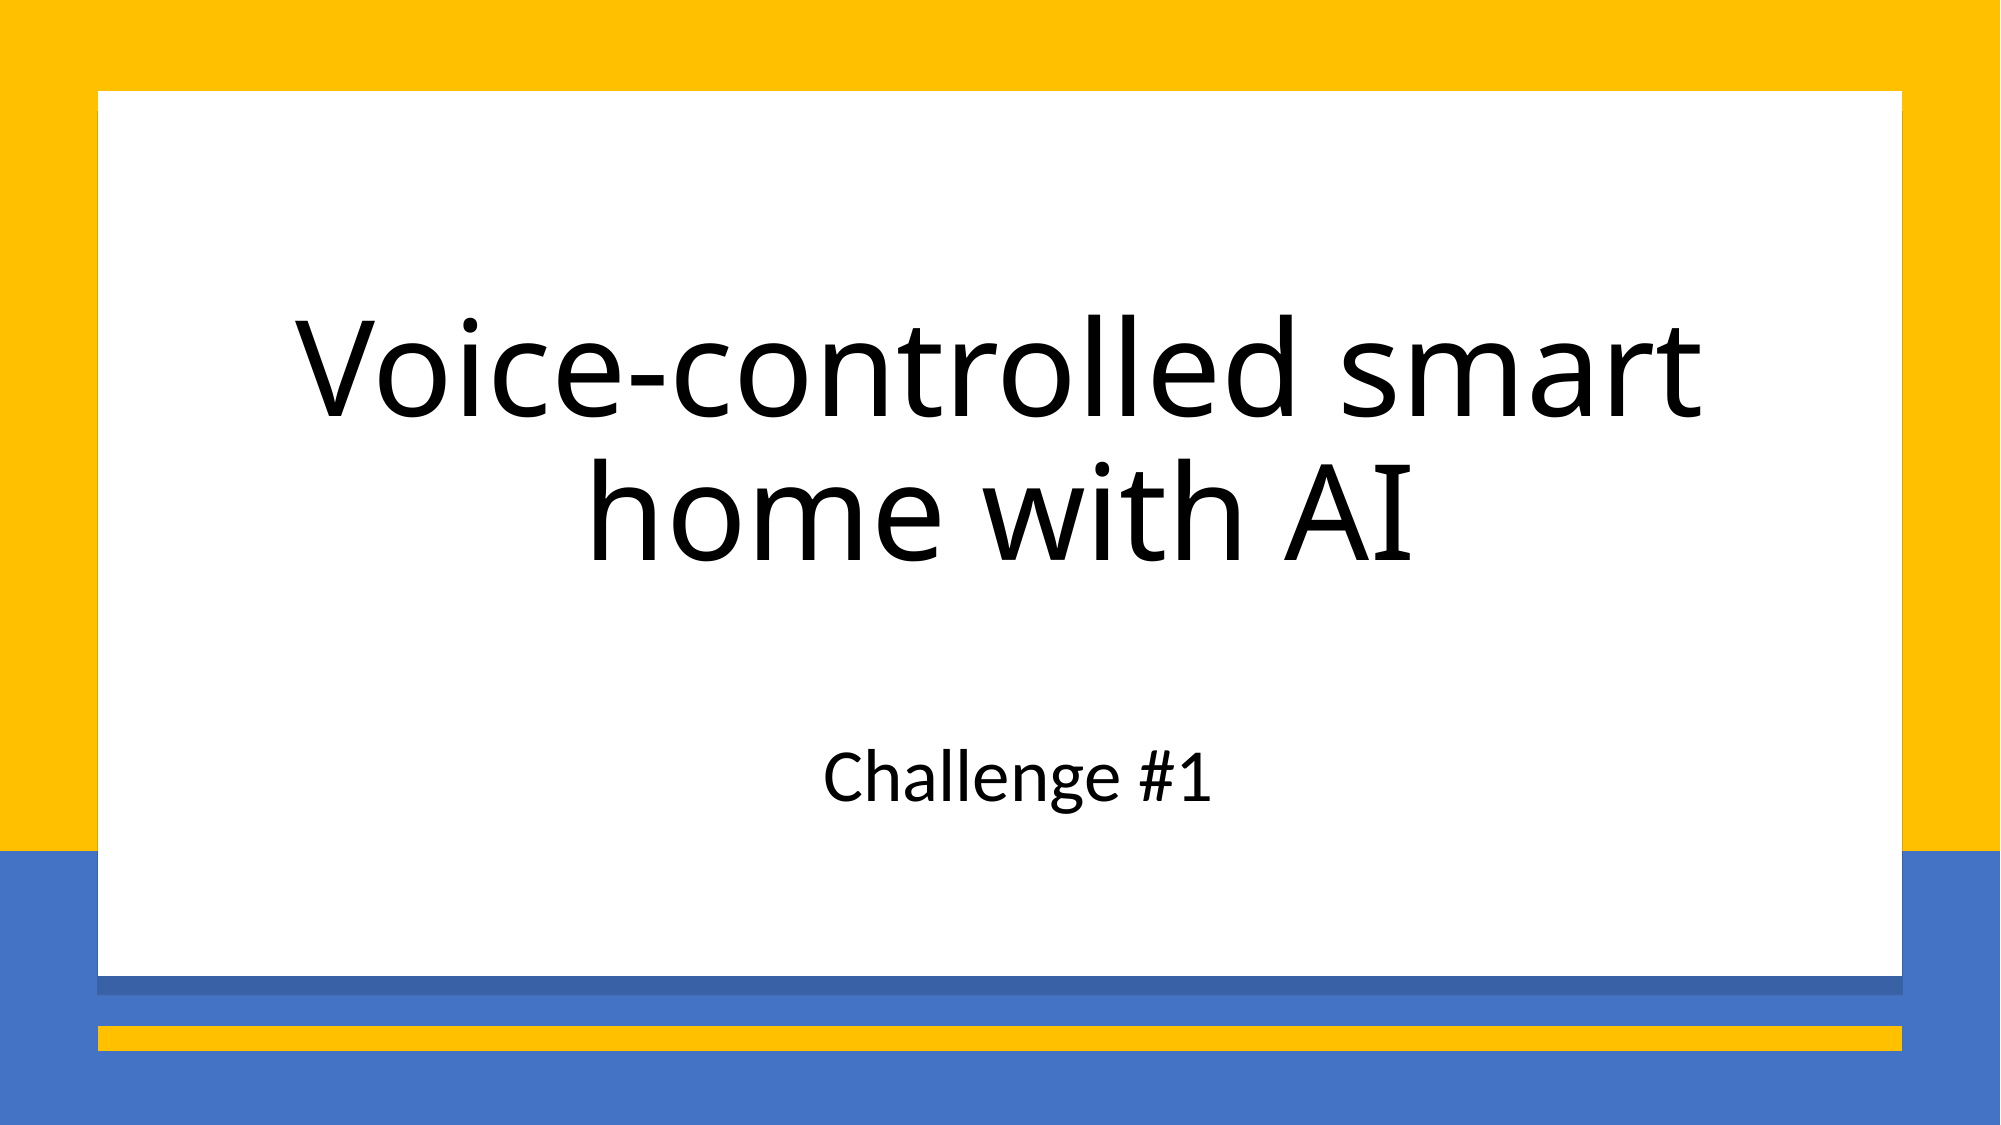

# Voice-controlled smart home with AI
 Challenge #1